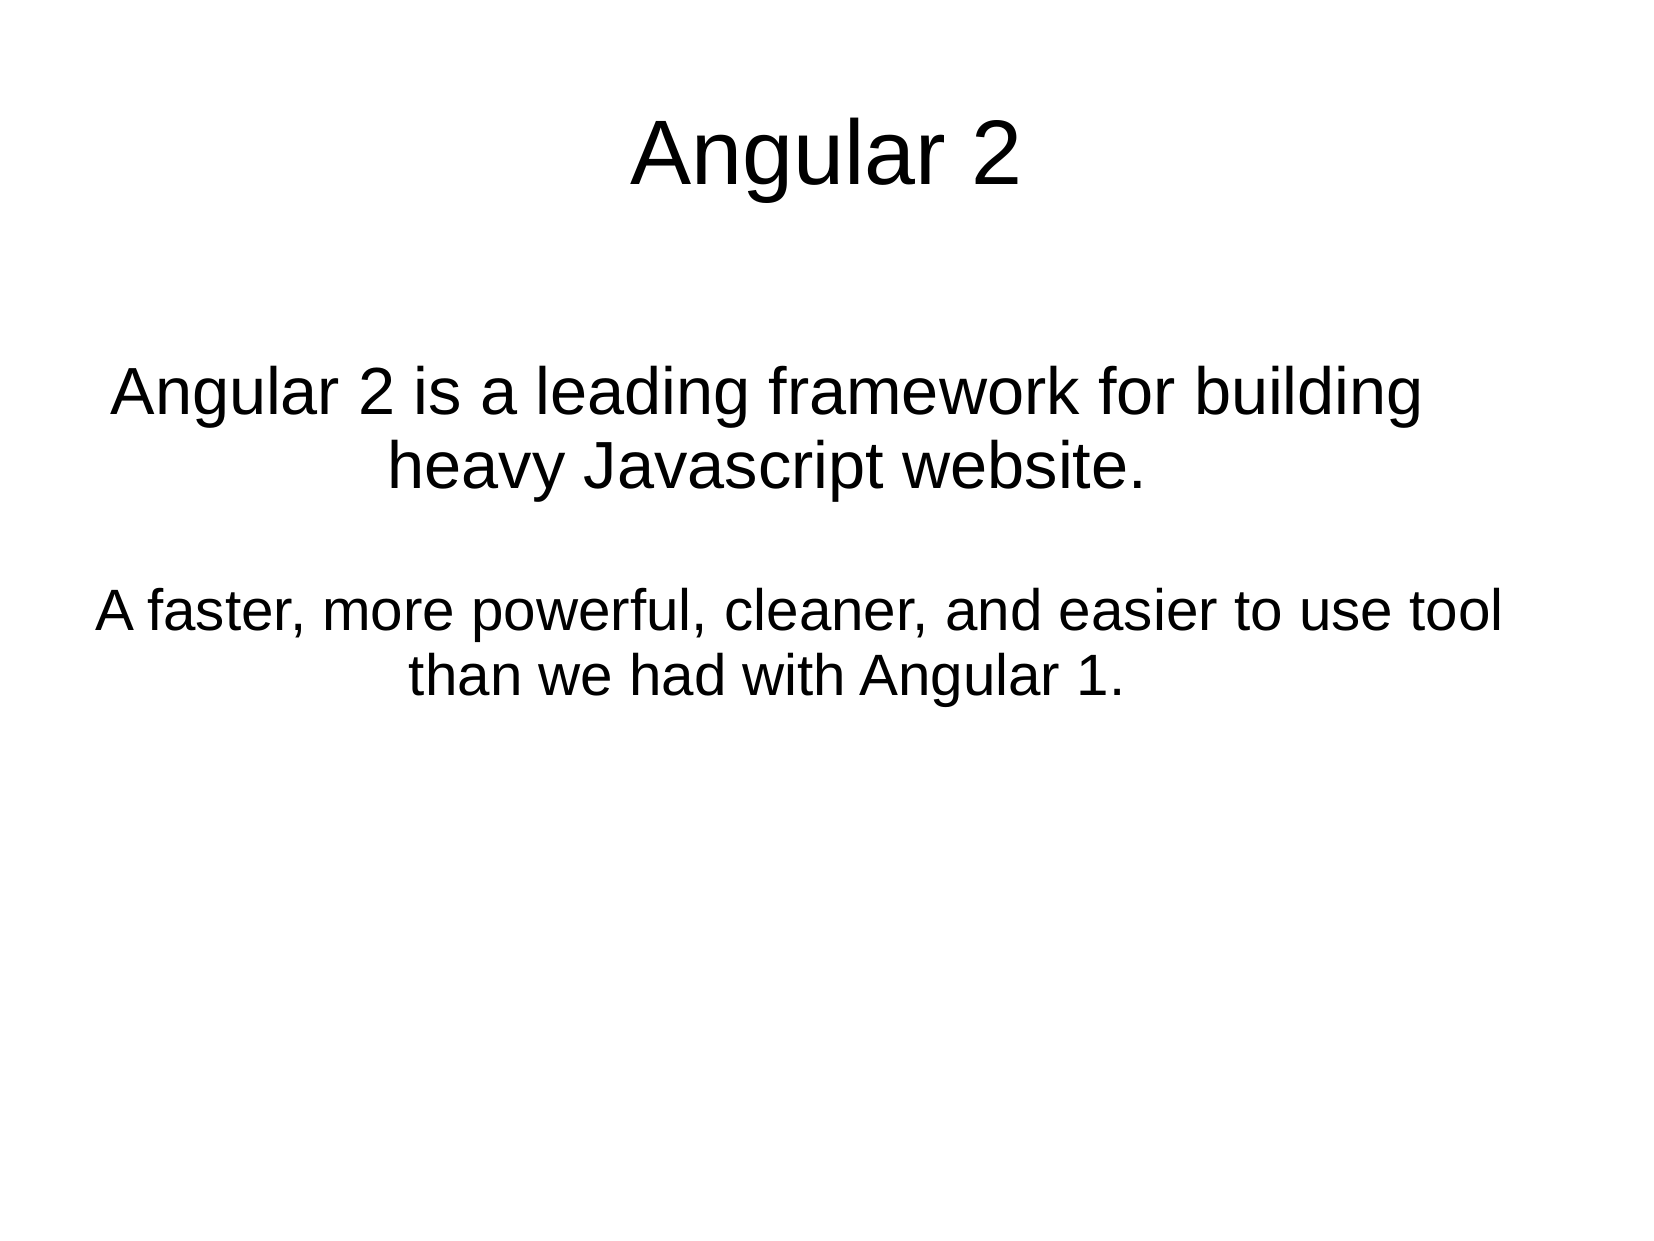

# Angular 2
Angular 2 is a leading framework for building
heavy Javascript website.
 A faster, more powerful, cleaner, and easier to use tool than we had with Angular 1.​